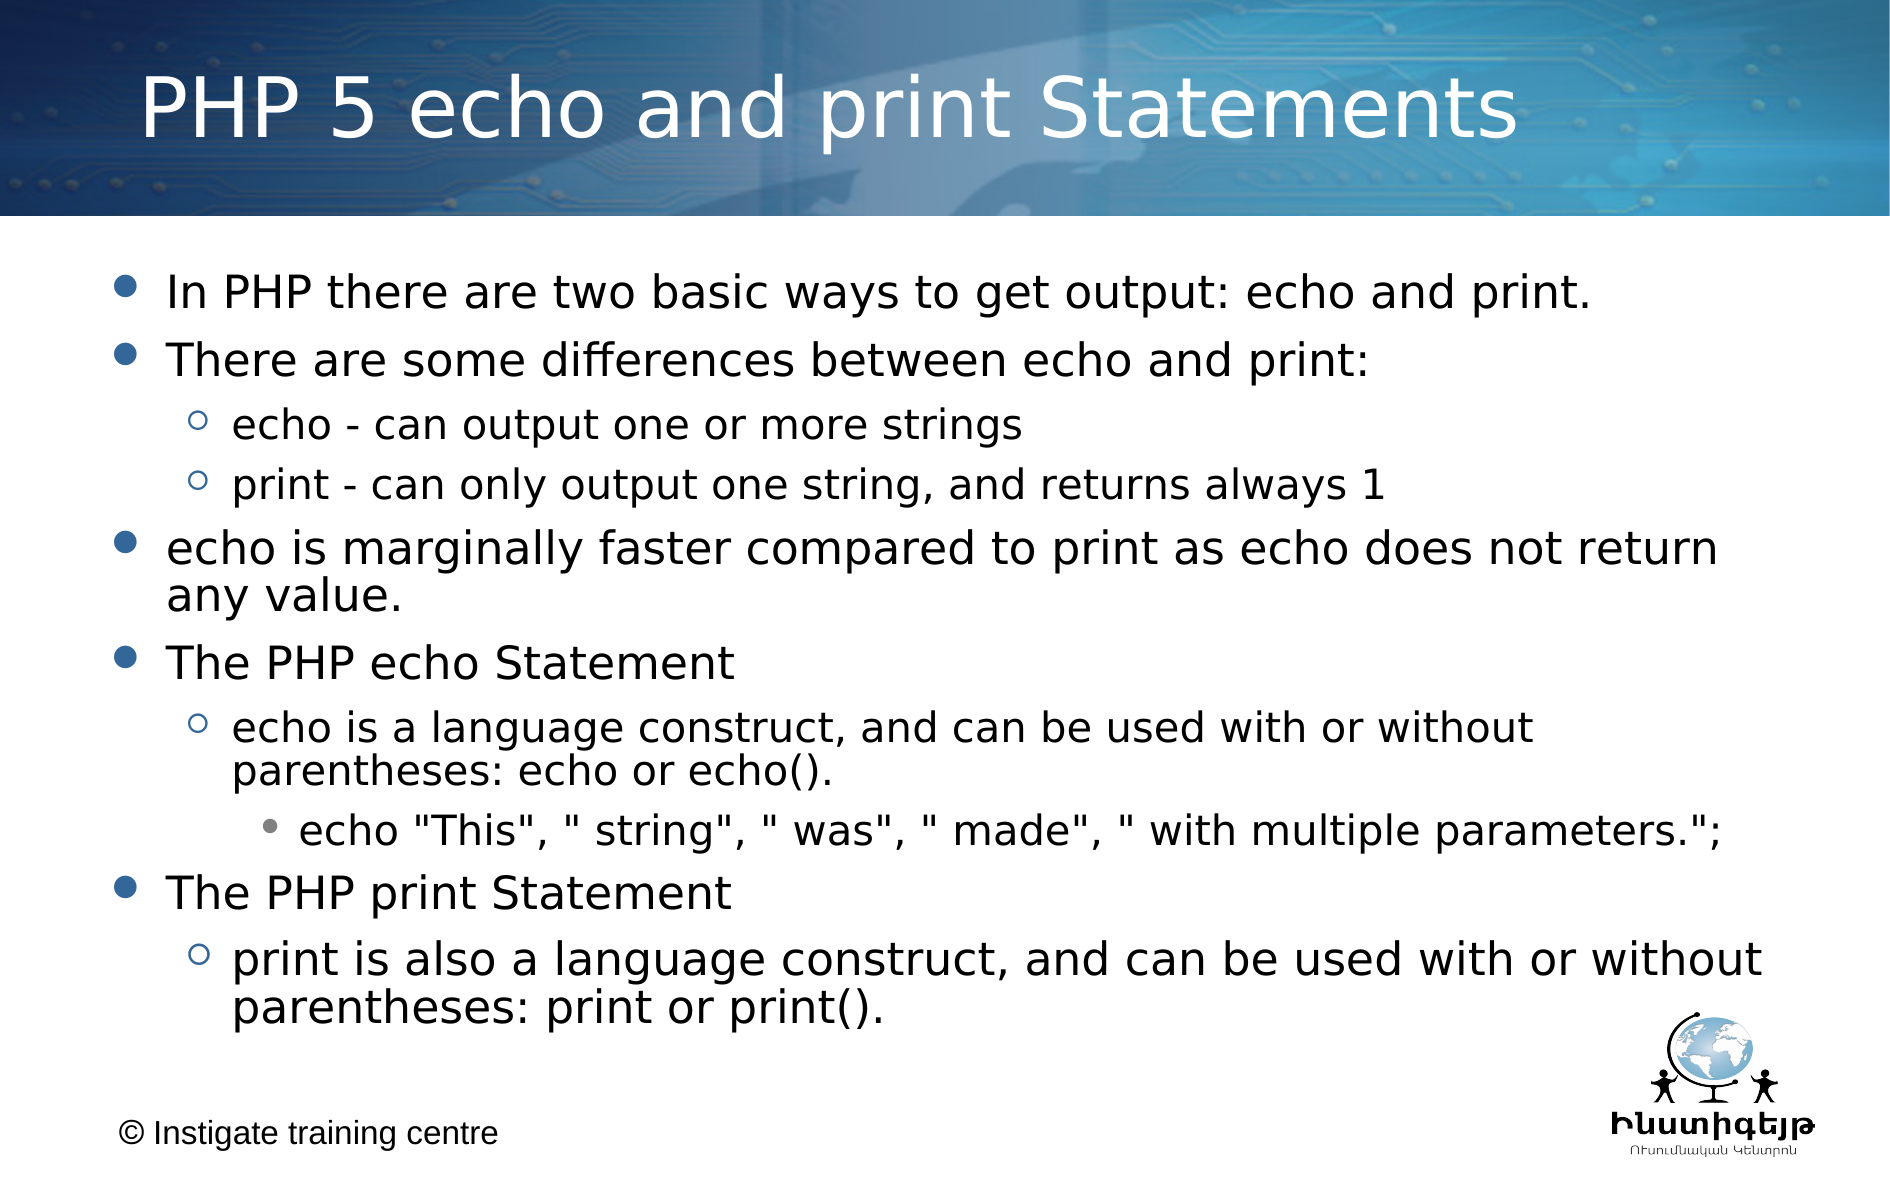

PHP 5 echo and print Statements
# In PHP there are two basic ways to get output: echo and print.
There are some differences between echo and print:
echo - can output one or more strings
print - can only output one string, and returns always 1
echo is marginally faster compared to print as echo does not return any value.
The PHP echo Statement
echo is a language construct, and can be used with or without parentheses: echo or echo().
echo "This", " string", " was", " made", " with multiple parameters.";
The PHP print Statement
print is also a language construct, and can be used with or without parentheses: print or print().